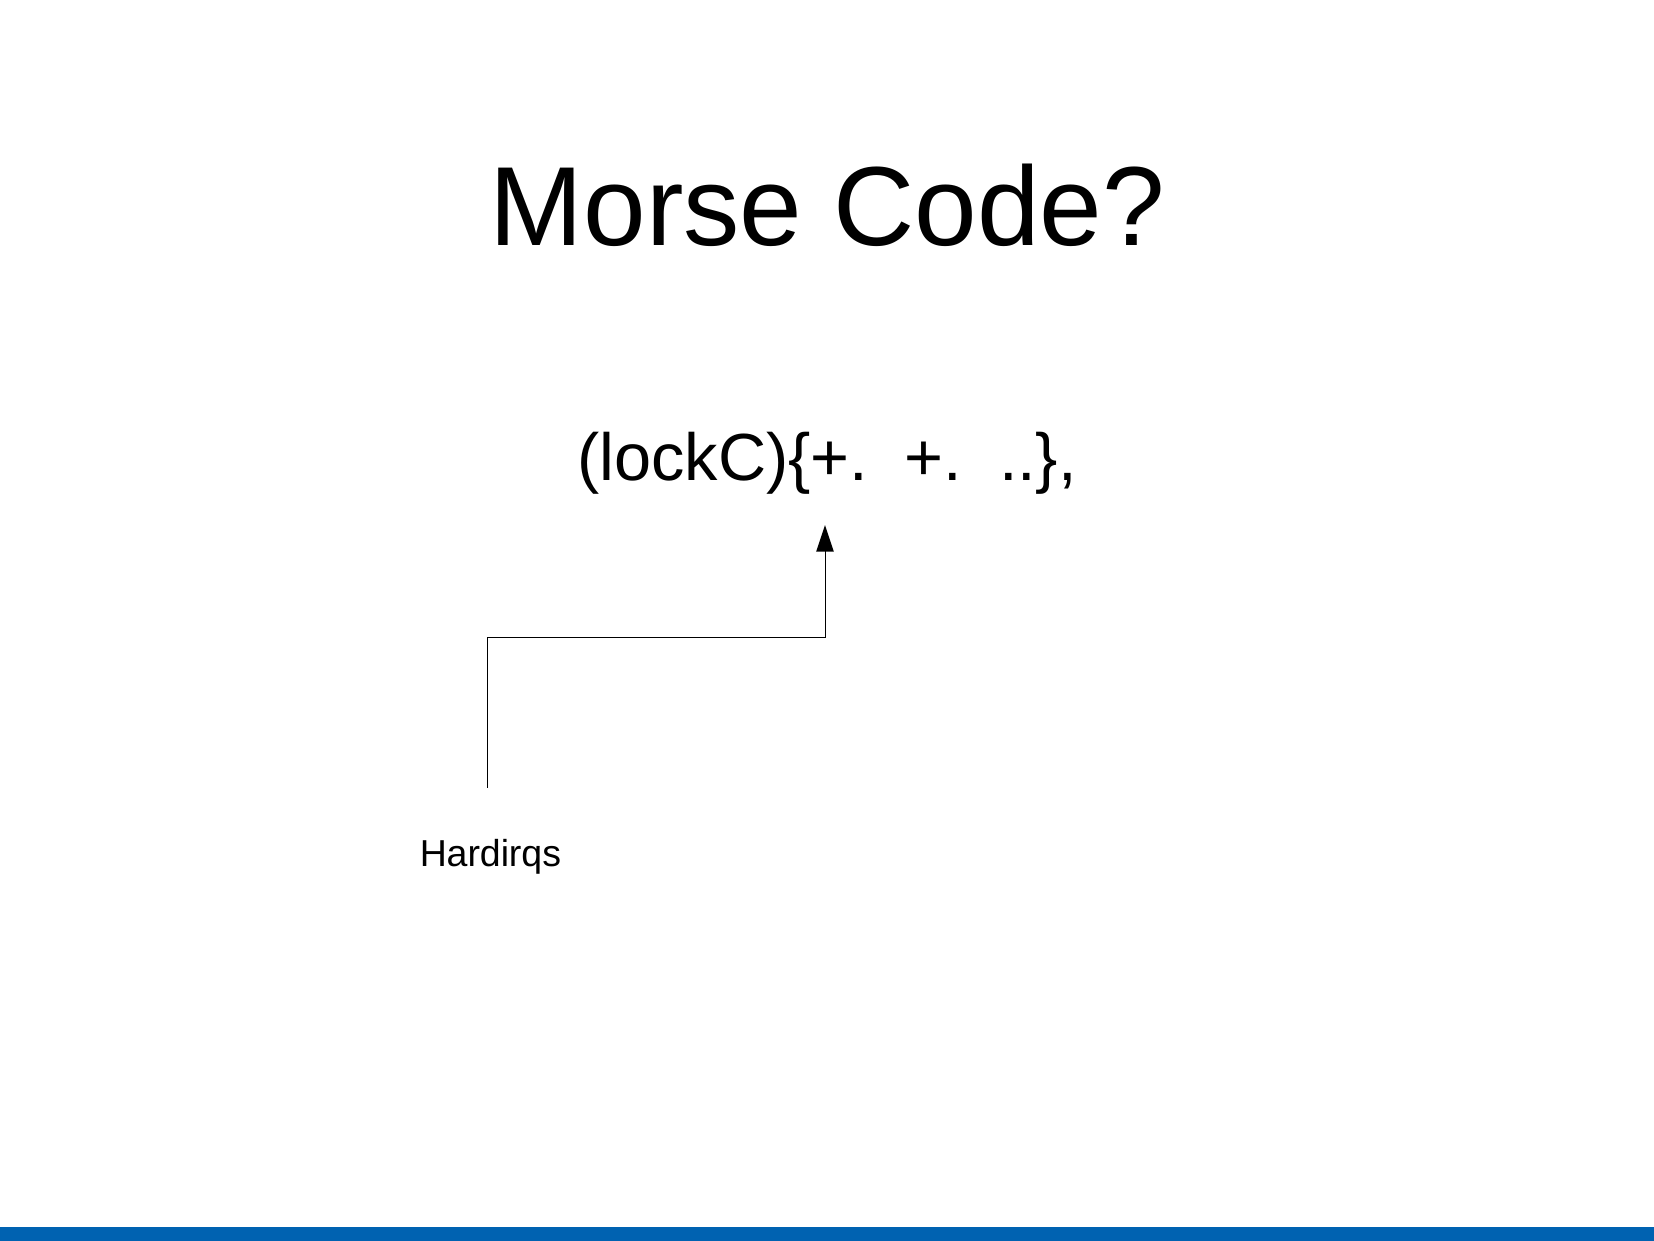

# Morse Code?
(lockC){+. +. ..},
Hardirqs